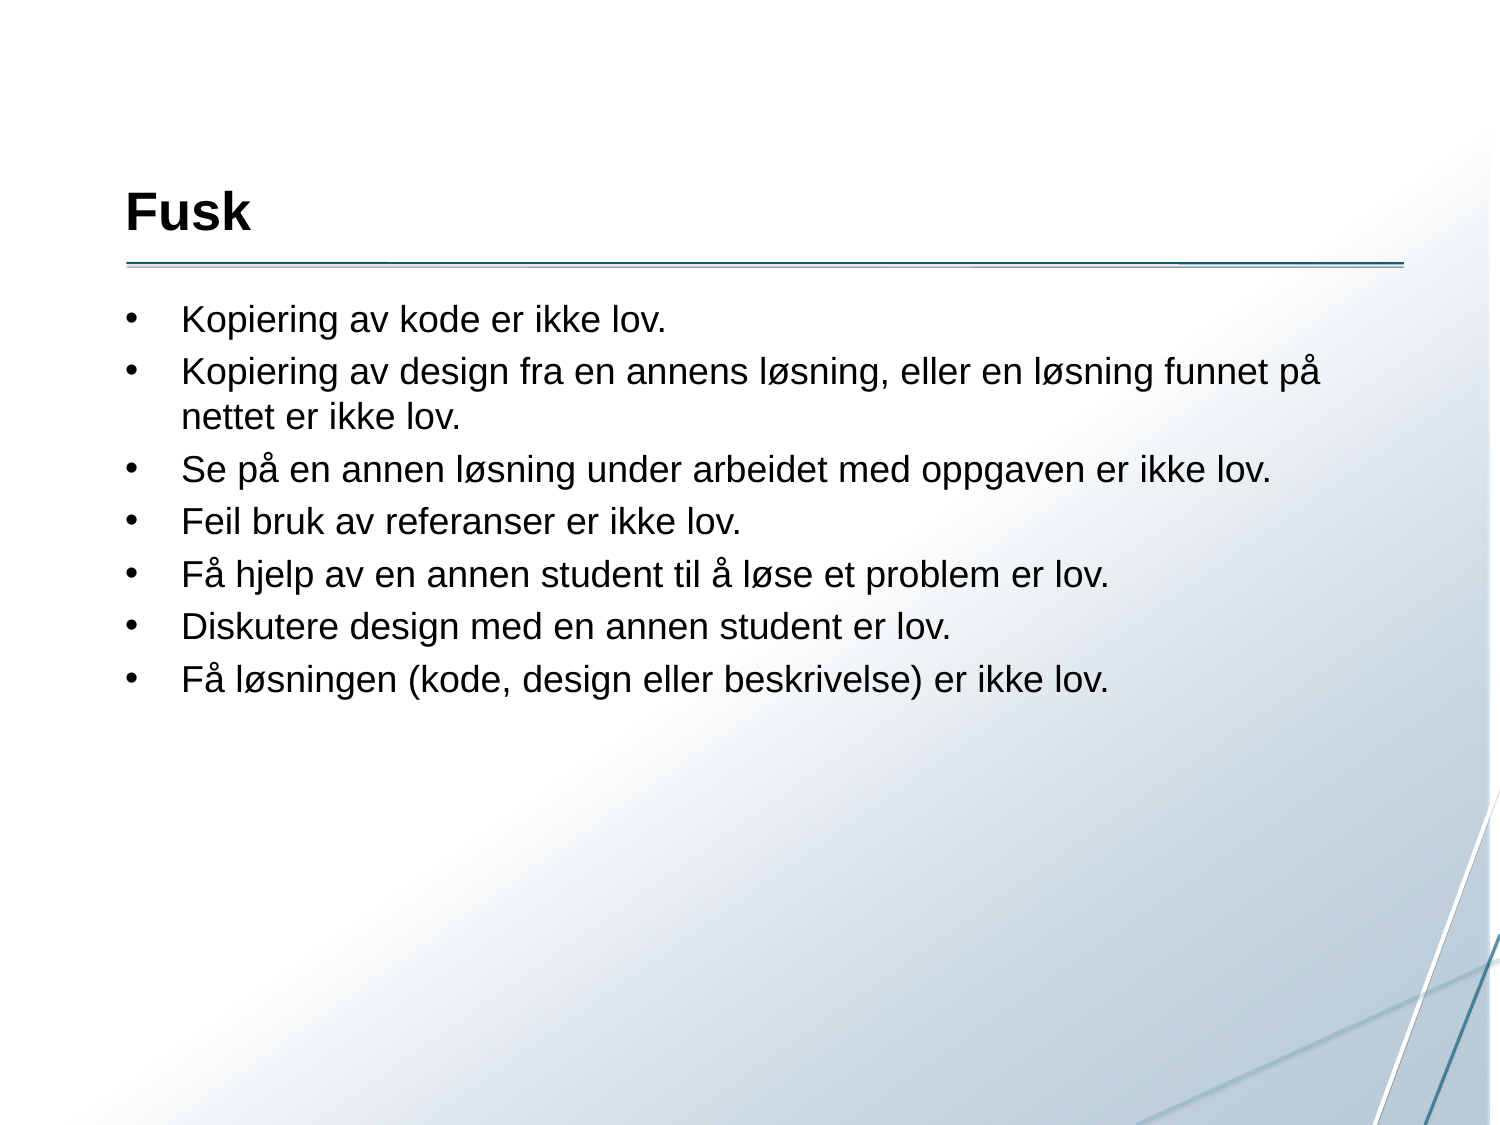

# Fusk
Kopiering av kode er ikke lov.
Kopiering av design fra en annens løsning, eller en løsning funnet på nettet er ikke lov.
Se på en annen løsning under arbeidet med oppgaven er ikke lov.
Feil bruk av referanser er ikke lov.
Få hjelp av en annen student til å løse et problem er lov.
Diskutere design med en annen student er lov.
Få løsningen (kode, design eller beskrivelse) er ikke lov.